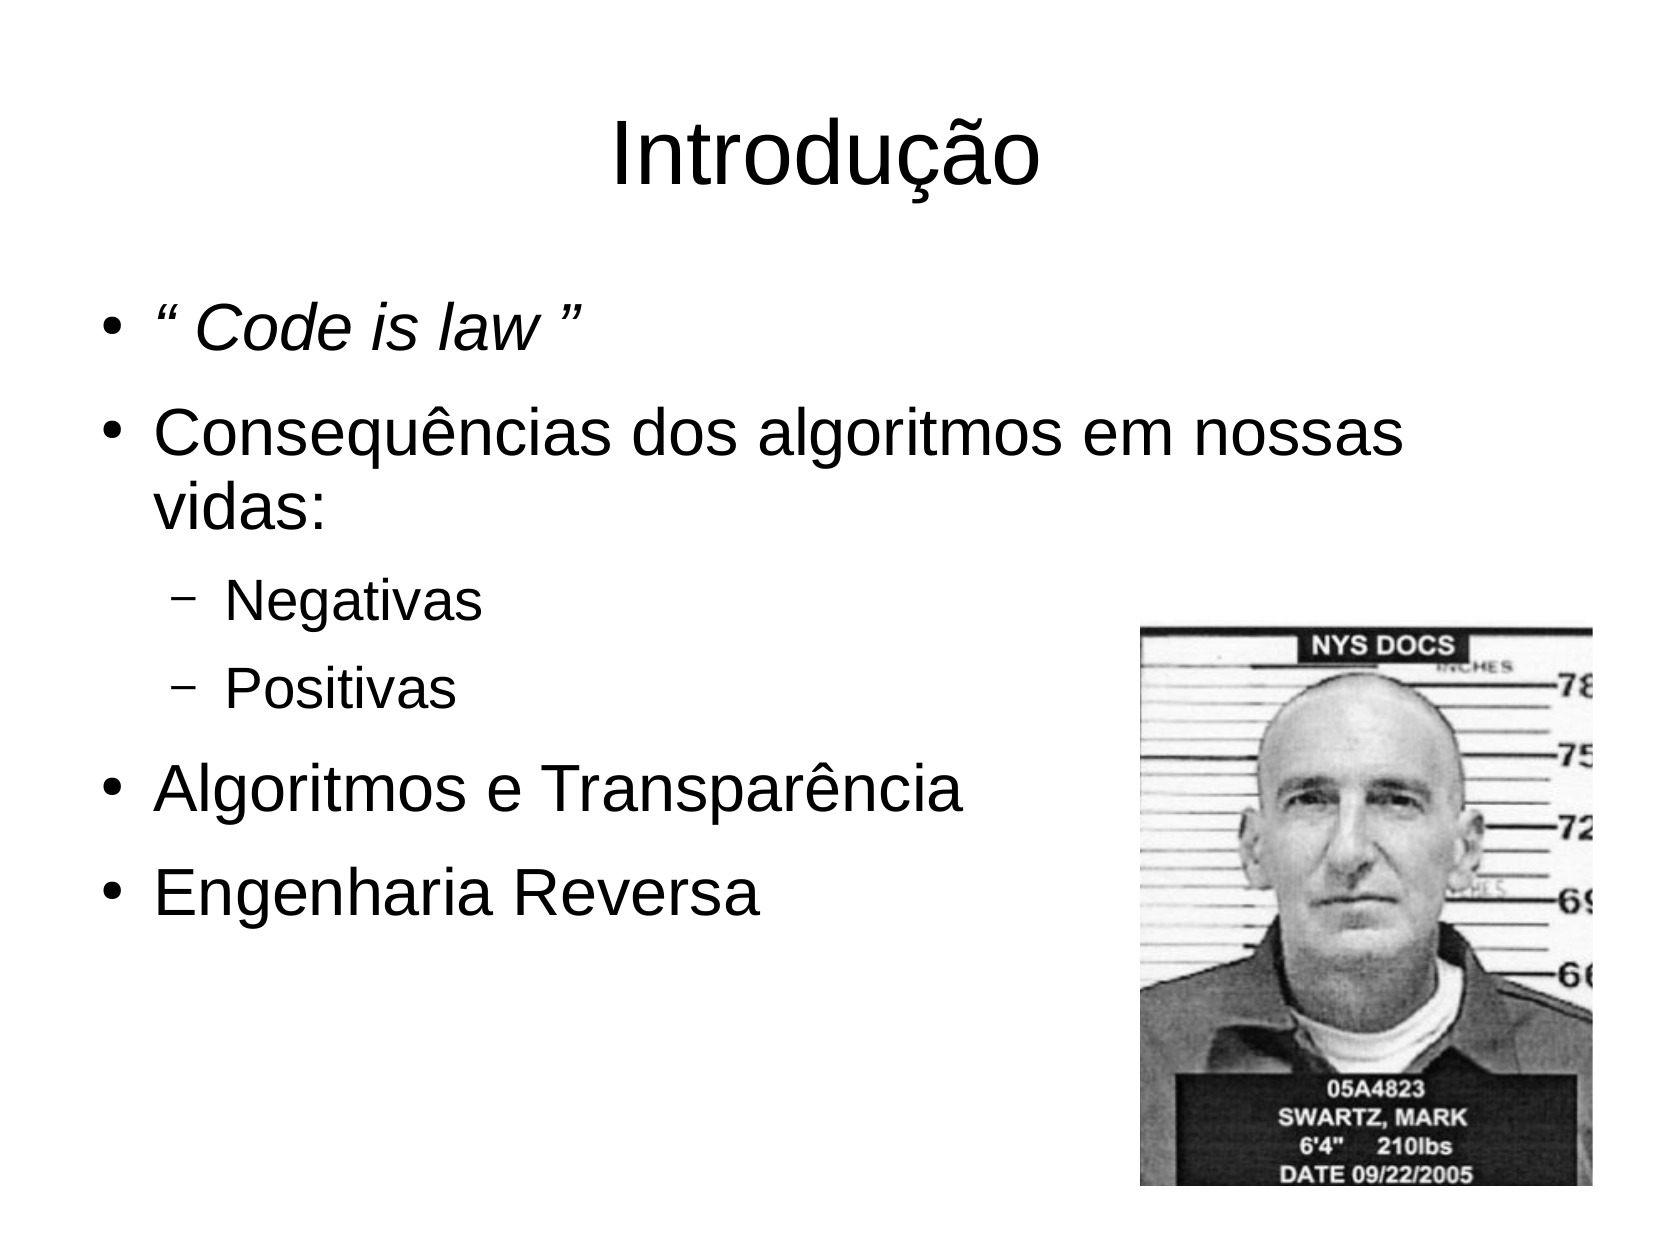

# Introdução
“ Code is law ”
Consequências dos algoritmos em nossas vidas:
Negativas
Positivas
Algoritmos e Transparência
Engenharia Reversa